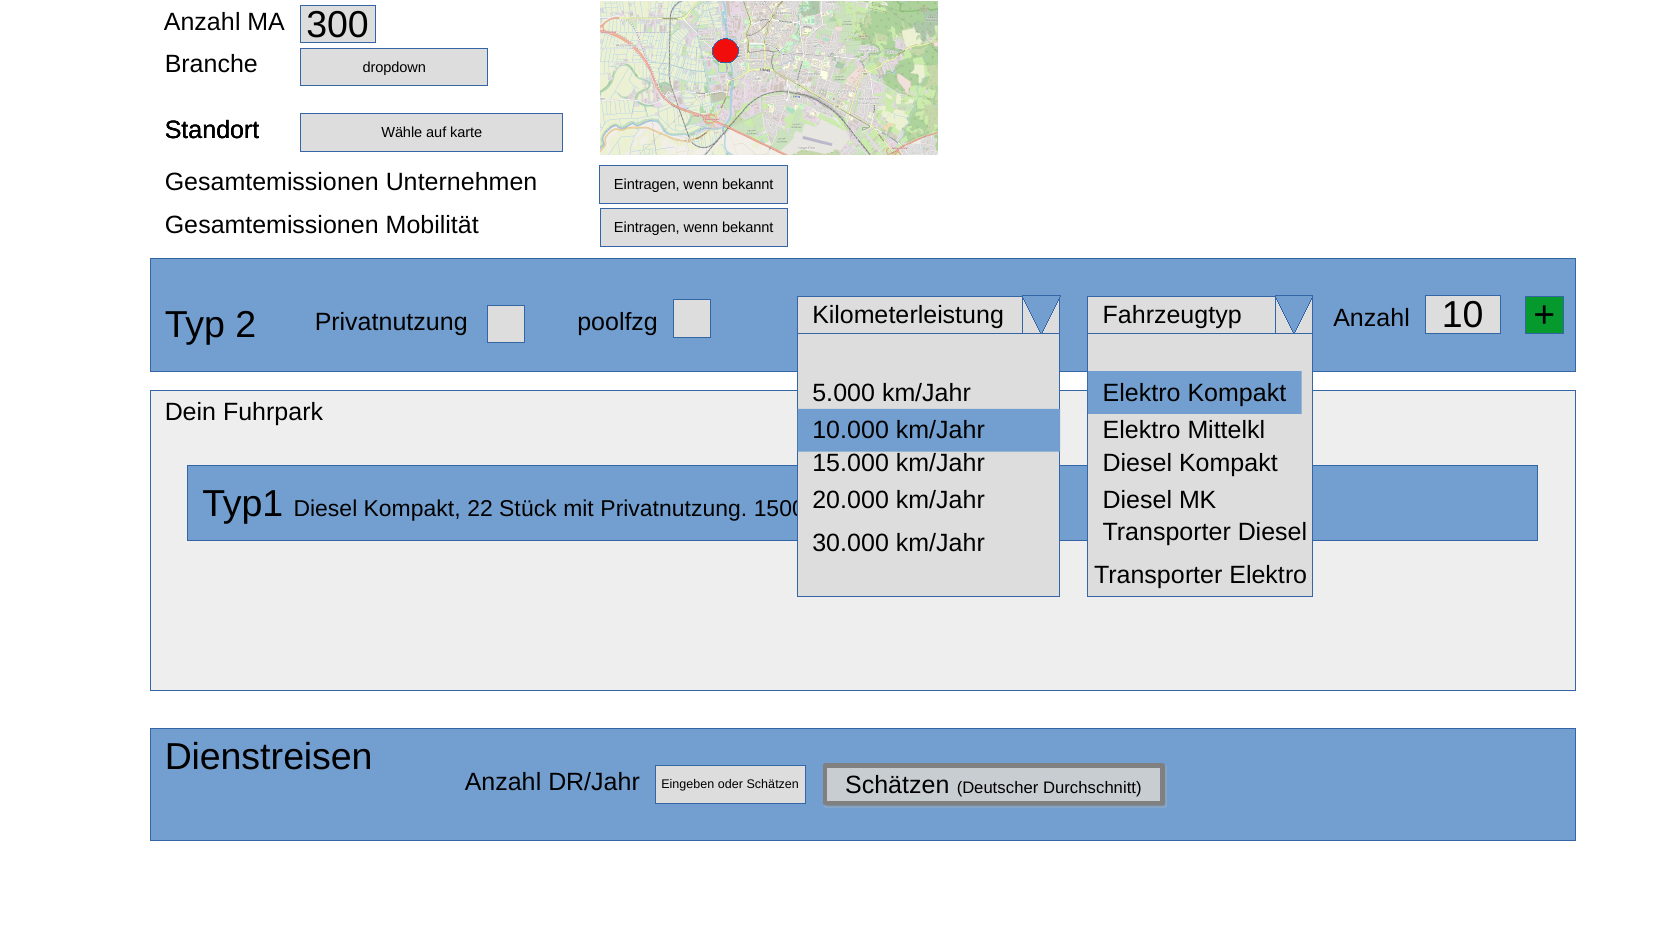

Anzahl MA
300
Branche
dropdown
Standort
Standort
Standort
Wähle auf karte
Wähle auf karte
Wähle auf karte
Wähle auf karte
Gesamtemissionen Unternehmen
Eintragen, wenn bekannt
Gesamtemissionen Mobilität
Eintragen, wenn bekannt
10
Typ 2
Kilometerleistung
Fahrzeugtyp
Anzahl
+
Privatnutzung
poolfzg
5.000 km/Jahr
Elektro Kompakt
Dein Fuhrpark
10.000 km/Jahr
Elektro Mittelkl
15.000 km/Jahr
Diesel Kompakt
Typ1 Diesel Kompakt, 22 Stück mit Privatnutzung. 15000 km/Jahr
20.000 km/Jahr
Diesel MK
Transporter Diesel
30.000 km/Jahr
Transporter Elektro
Dienstreisen
Anzahl DR/Jahr
Eingeben oder Schätzen
Schätzen (Deutscher Durchschnitt)